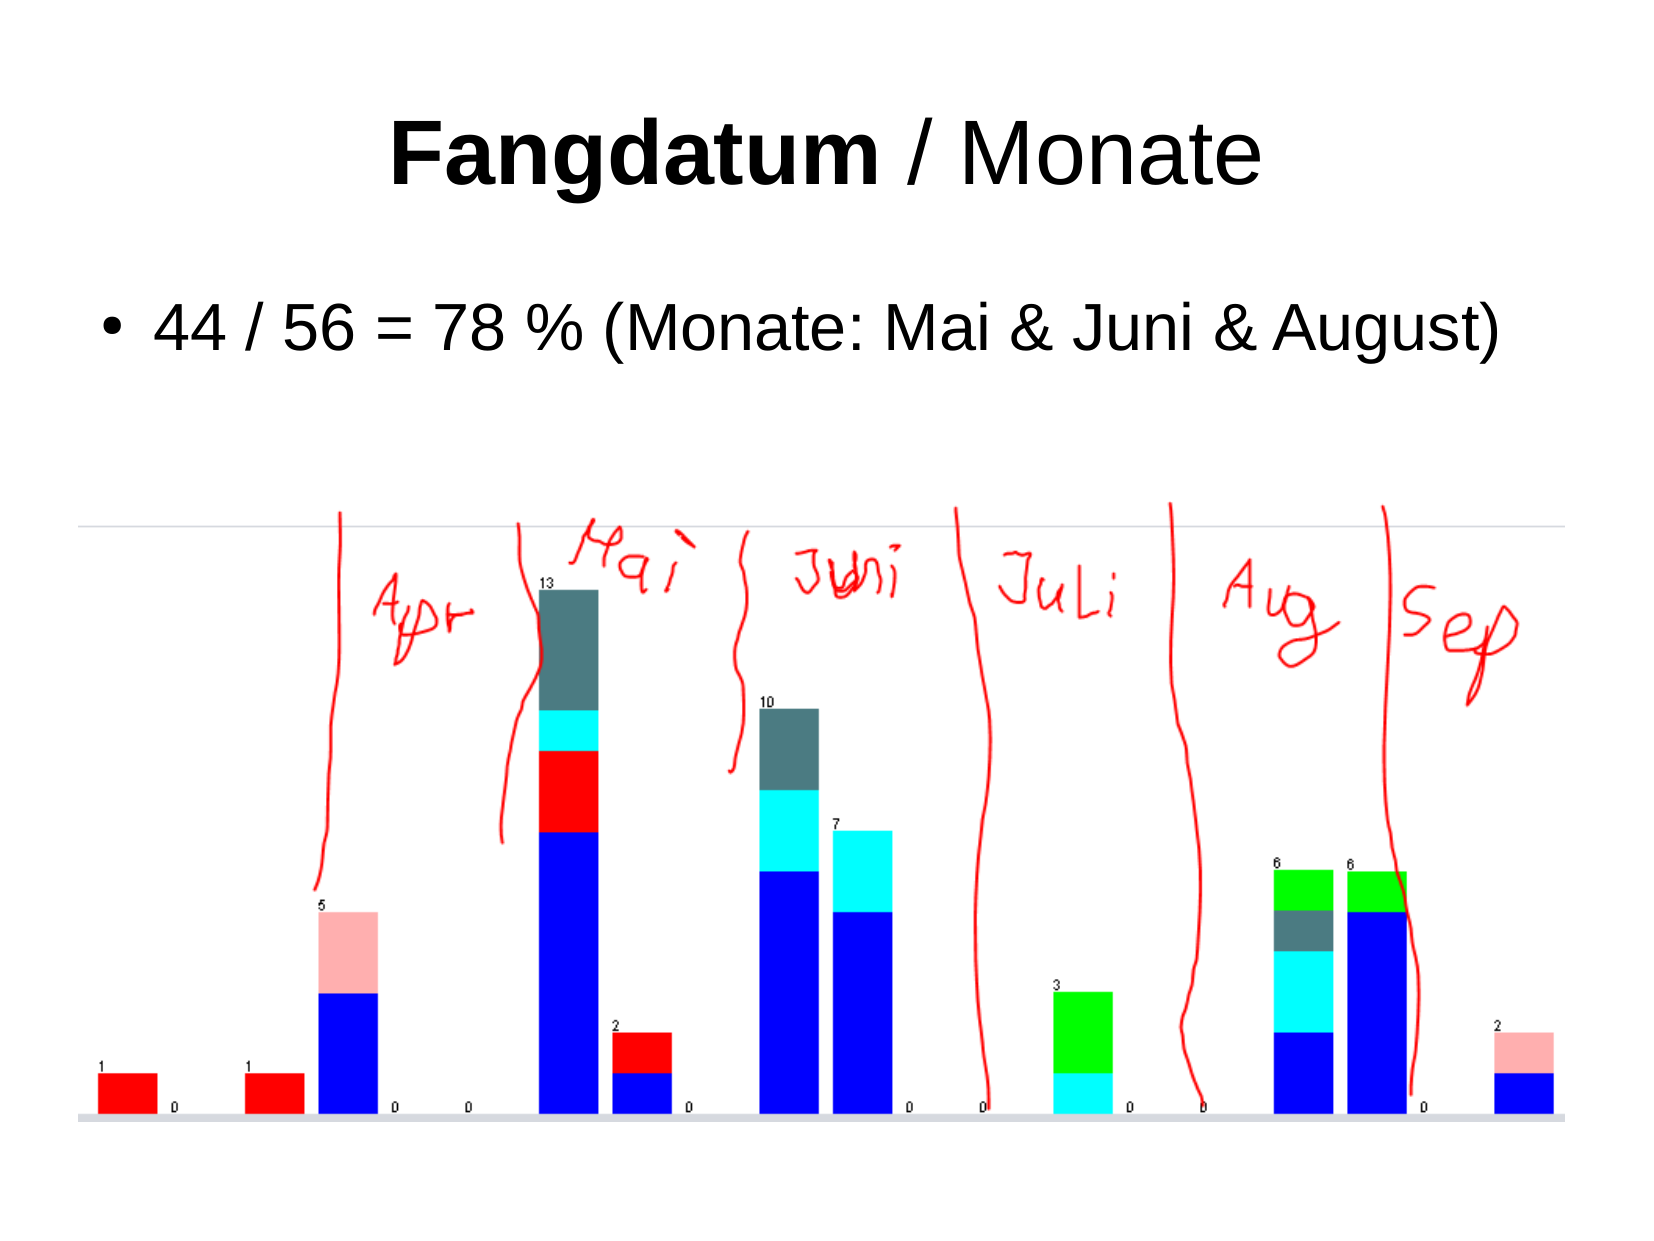

# Fangdatum / Monate
44 / 56 = 78 % (Monate: Mai & Juni & August)